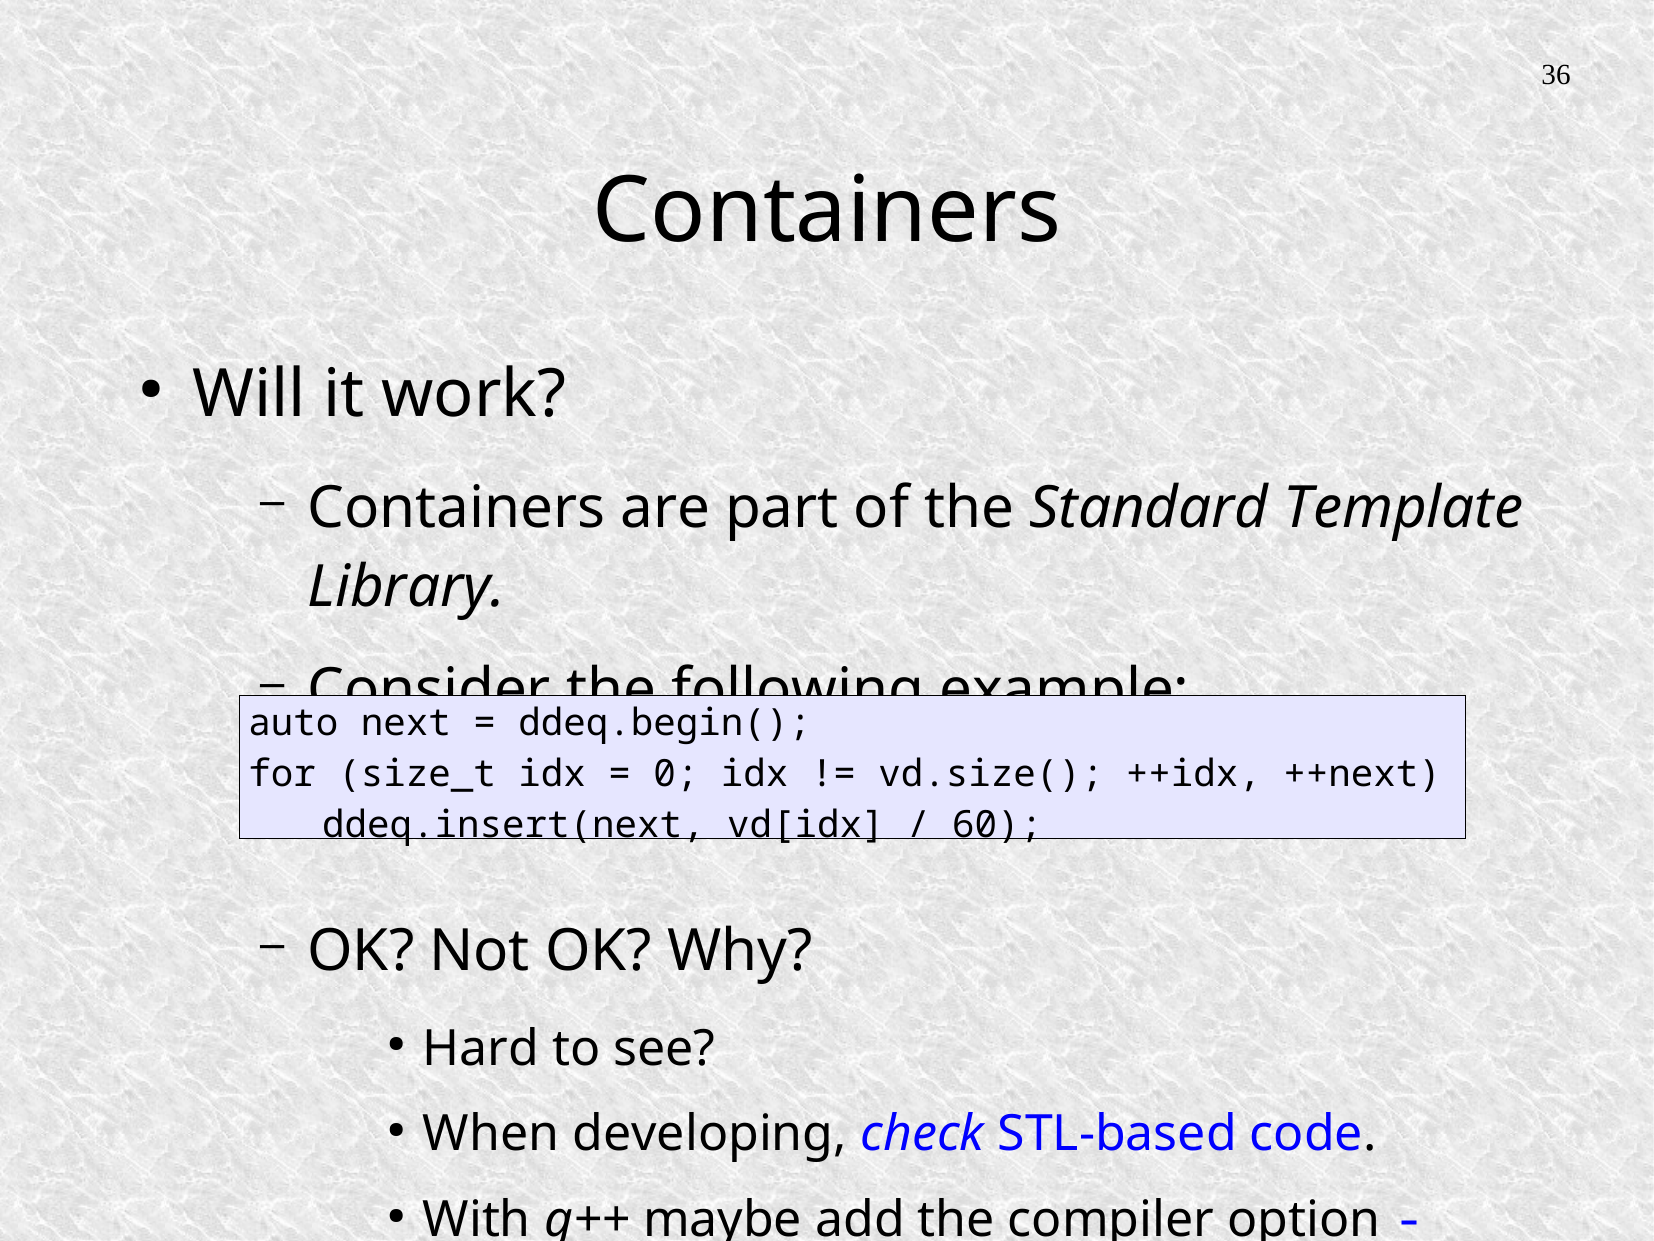

36
# Containers
Will it work?
Containers are part of the Standard Template Library.
Consider the following example:
OK? Not OK? Why?
Hard to see?
When developing, check STL-based code.
With g++ maybe add the compiler option -D_GLIBCXX_DEBUG
auto next = ddeq.begin();
for (size_t idx = 0; idx != vd.size(); ++idx, ++next)
	ddeq.insert(next, vd[idx] / 60);